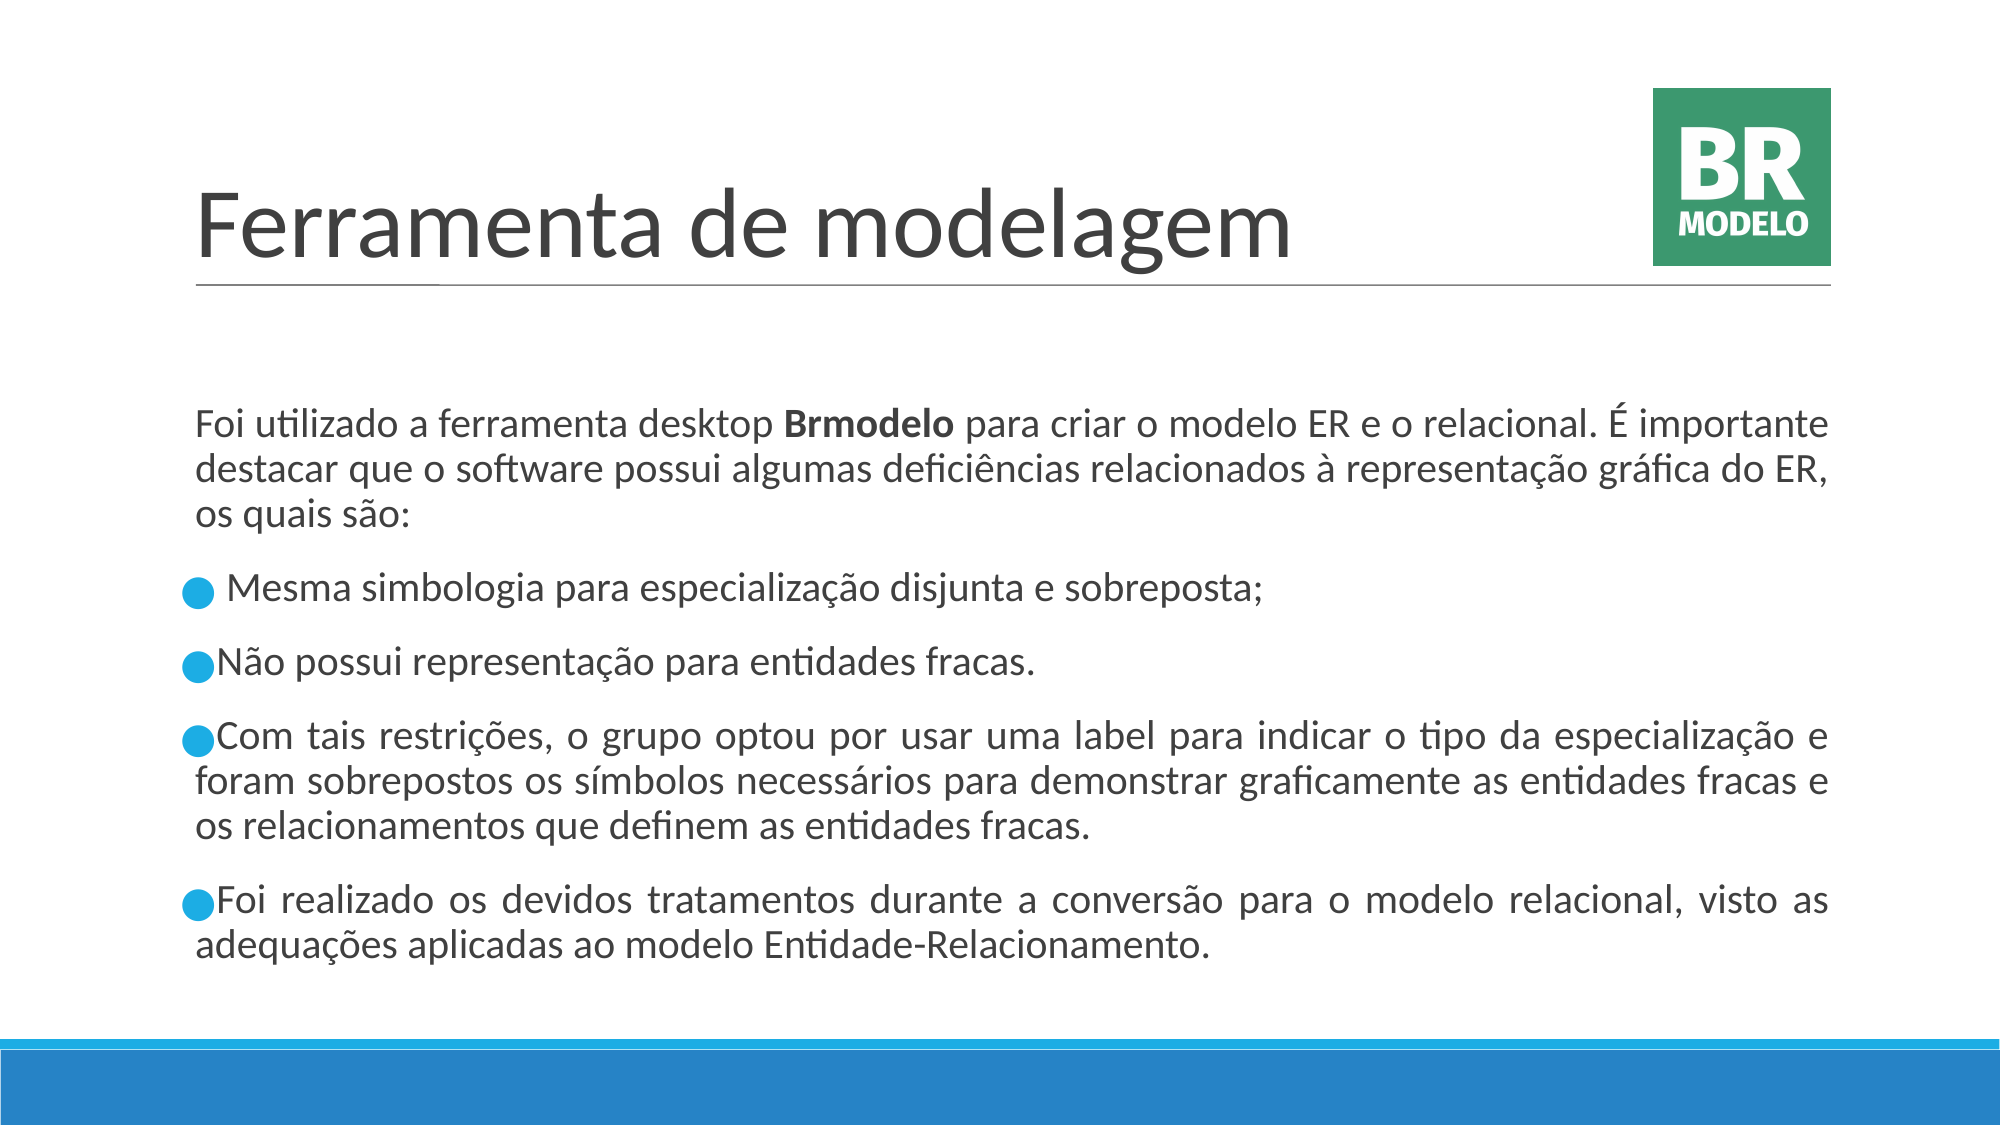

Ferramenta de modelagem
Foi utilizado a ferramenta desktop Brmodelo para criar o modelo ER e o relacional. É importante destacar que o software possui algumas deficiências relacionados à representação gráfica do ER, os quais são:
 Mesma simbologia para especialização disjunta e sobreposta;
Não possui representação para entidades fracas.
Com tais restrições, o grupo optou por usar uma label para indicar o tipo da especialização e foram sobrepostos os símbolos necessários para demonstrar graficamente as entidades fracas e os relacionamentos que definem as entidades fracas.
Foi realizado os devidos tratamentos durante a conversão para o modelo relacional, visto as adequações aplicadas ao modelo Entidade-Relacionamento.